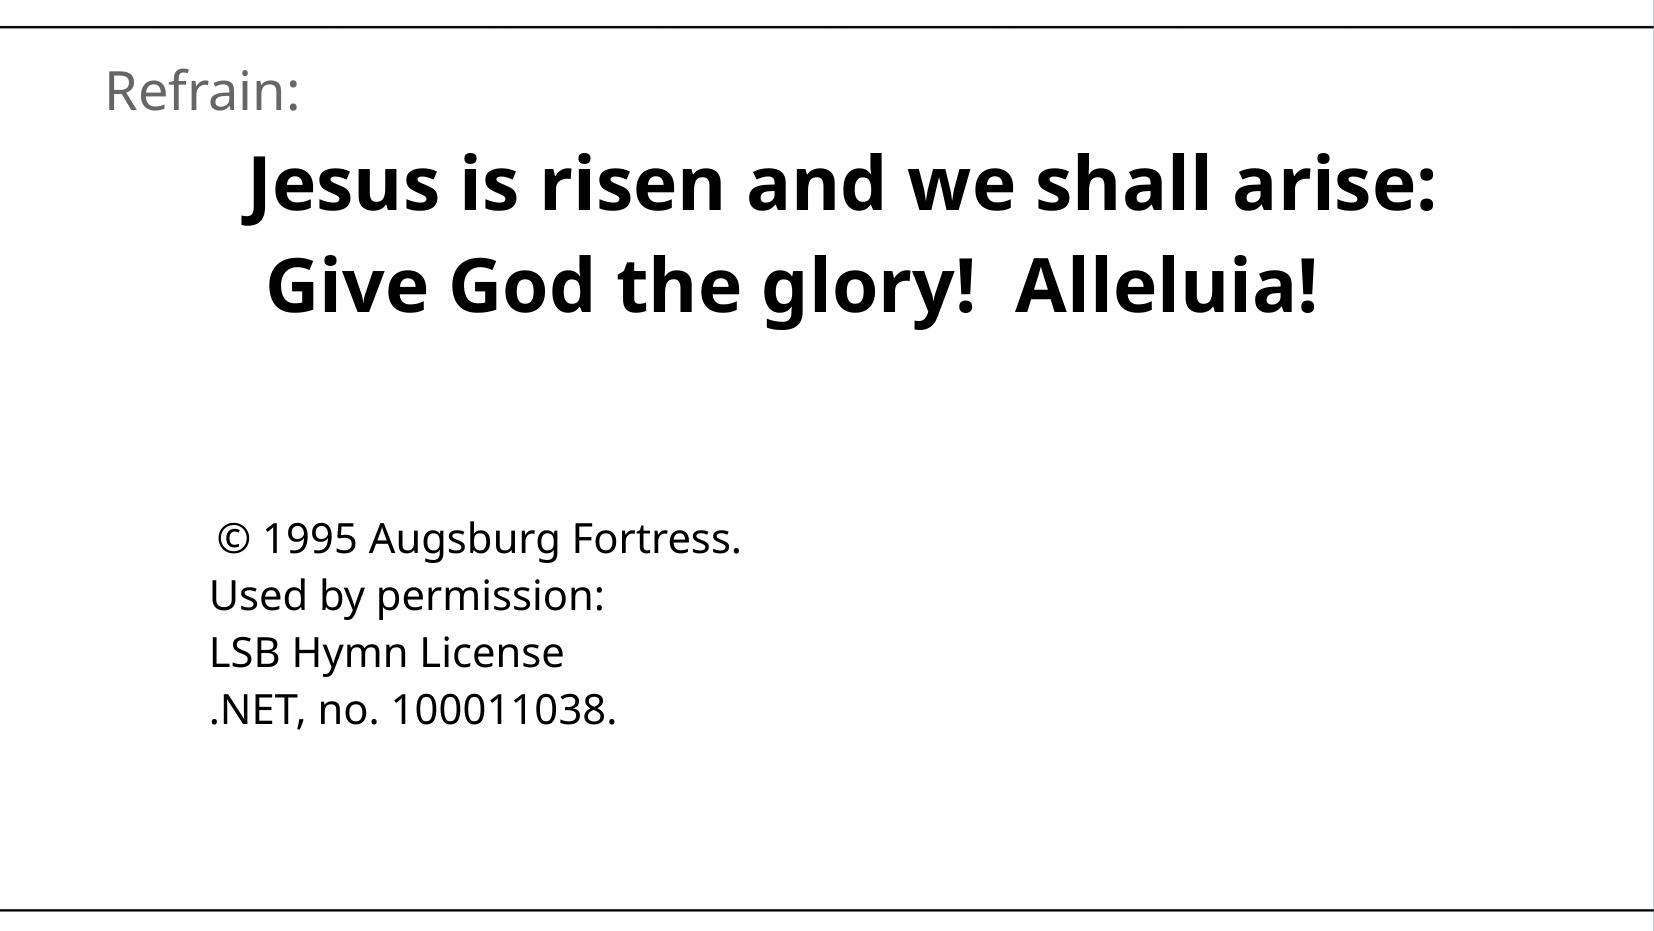

Refrain:
 Jesus is risen and we shall arise:
 Give God the glory! Alleluia!
 © 1995 Augsburg Fortress.
 Used by permission:
 LSB Hymn License
 .NET, no. 100011038.